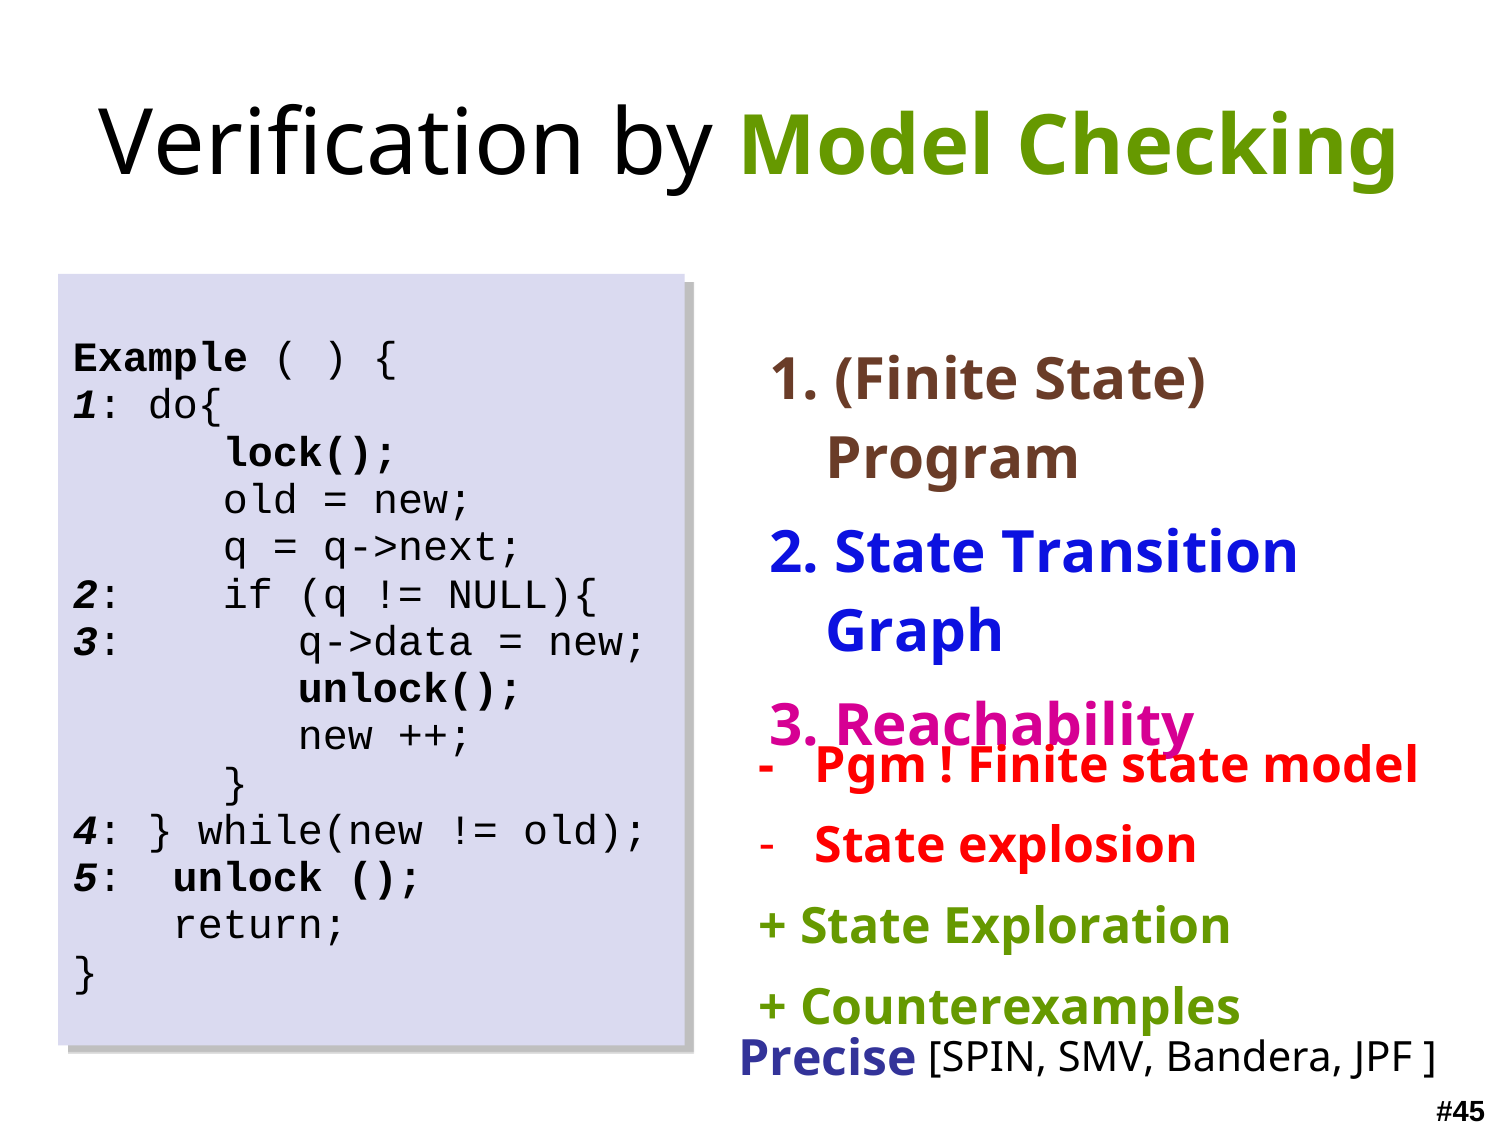

# Verification by Model Checking
Example ( ) {
1: do{
 lock();
 old = new;
	q = q->next;
2: if (q != NULL){
3: 	 q->data = new;
	 unlock();
 new ++;
 }
4: } while(new != old);
5: unlock ();
 return;
}
1. (Finite State) Program
2. State Transition Graph
3. Reachability
- 	Pgm ! Finite state model
State explosion
+ State Exploration
+ Counterexamples
[SPIN, SMV, Bandera, JPF ]
Precise
45